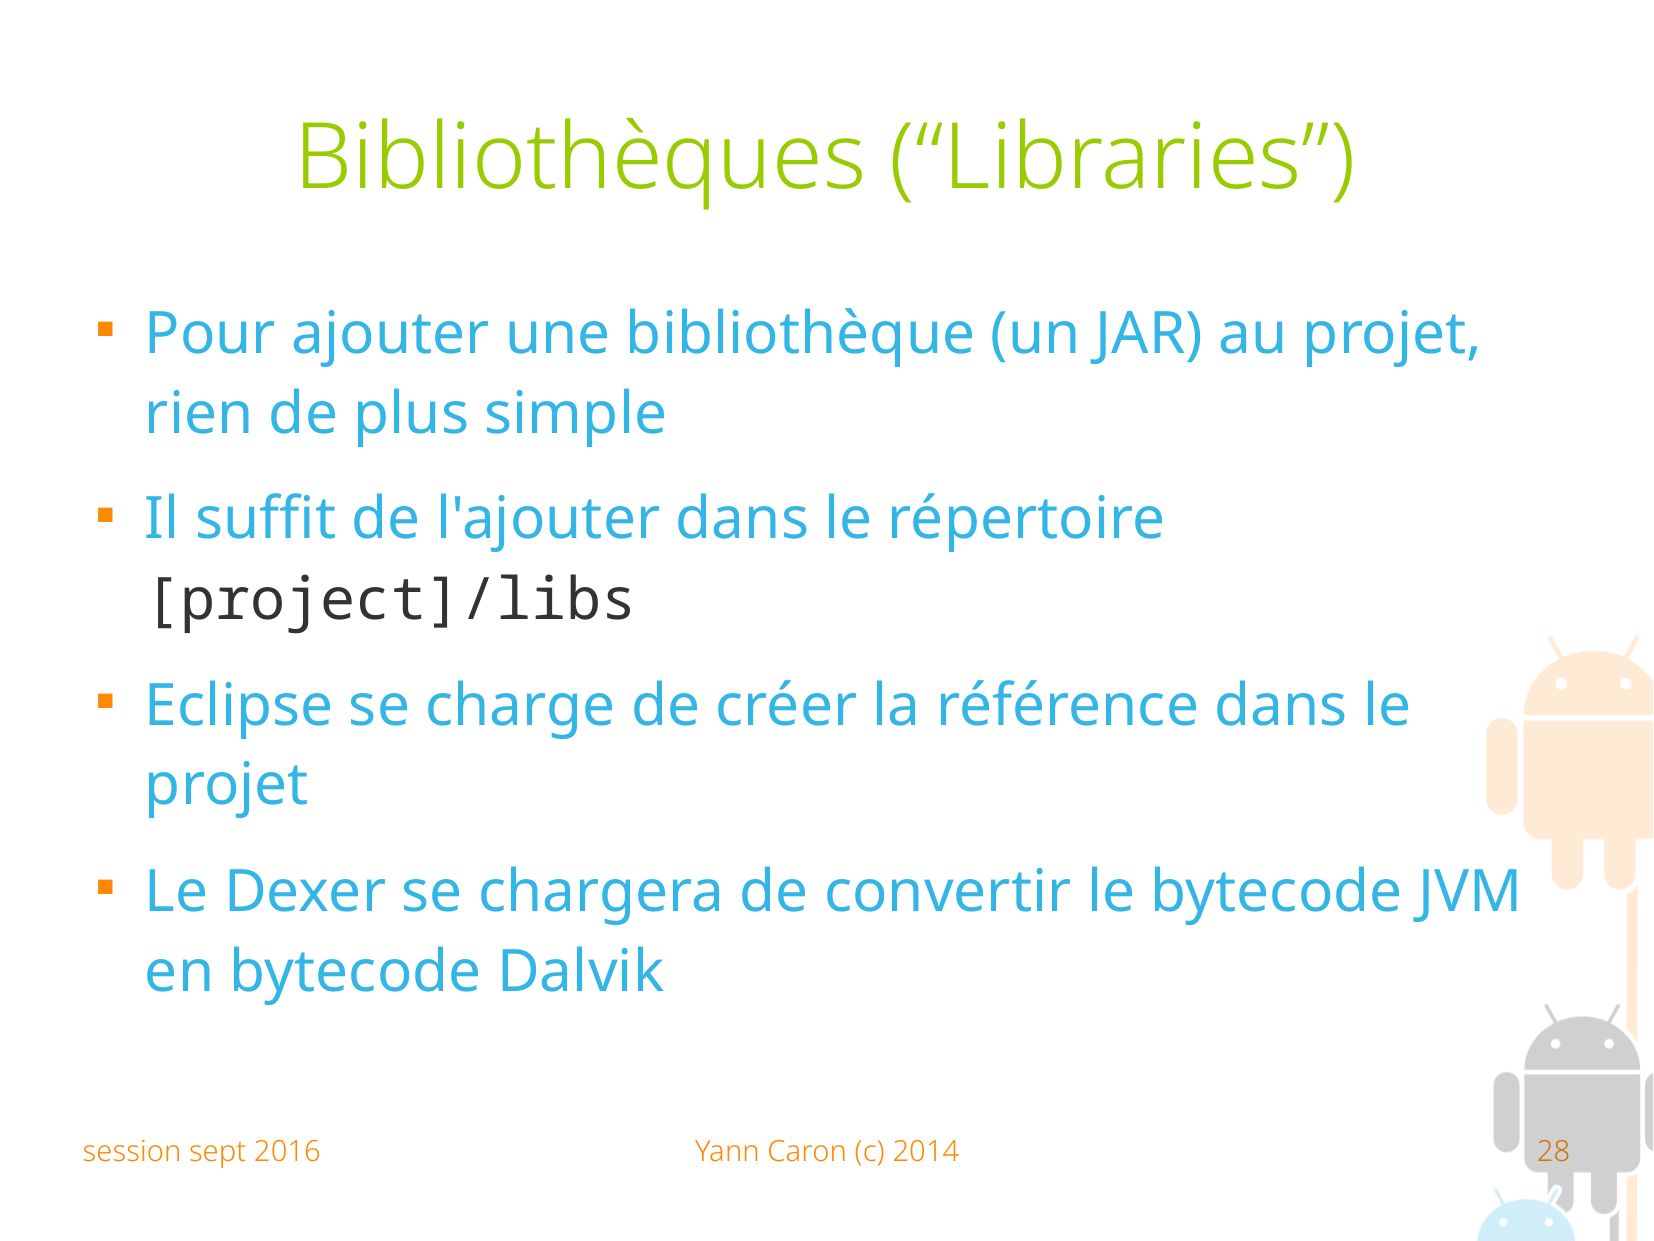

# Bibliothèques (“Libraries”)
Pour ajouter une bibliothèque (un JAR) au projet, rien de plus simple
Il suffit de l'ajouter dans le répertoire [project]/libs
Eclipse se charge de créer la référence dans le projet
Le Dexer se chargera de convertir le bytecode JVM en bytecode Dalvik
session sept 2016
Yann Caron (c) 2014
28